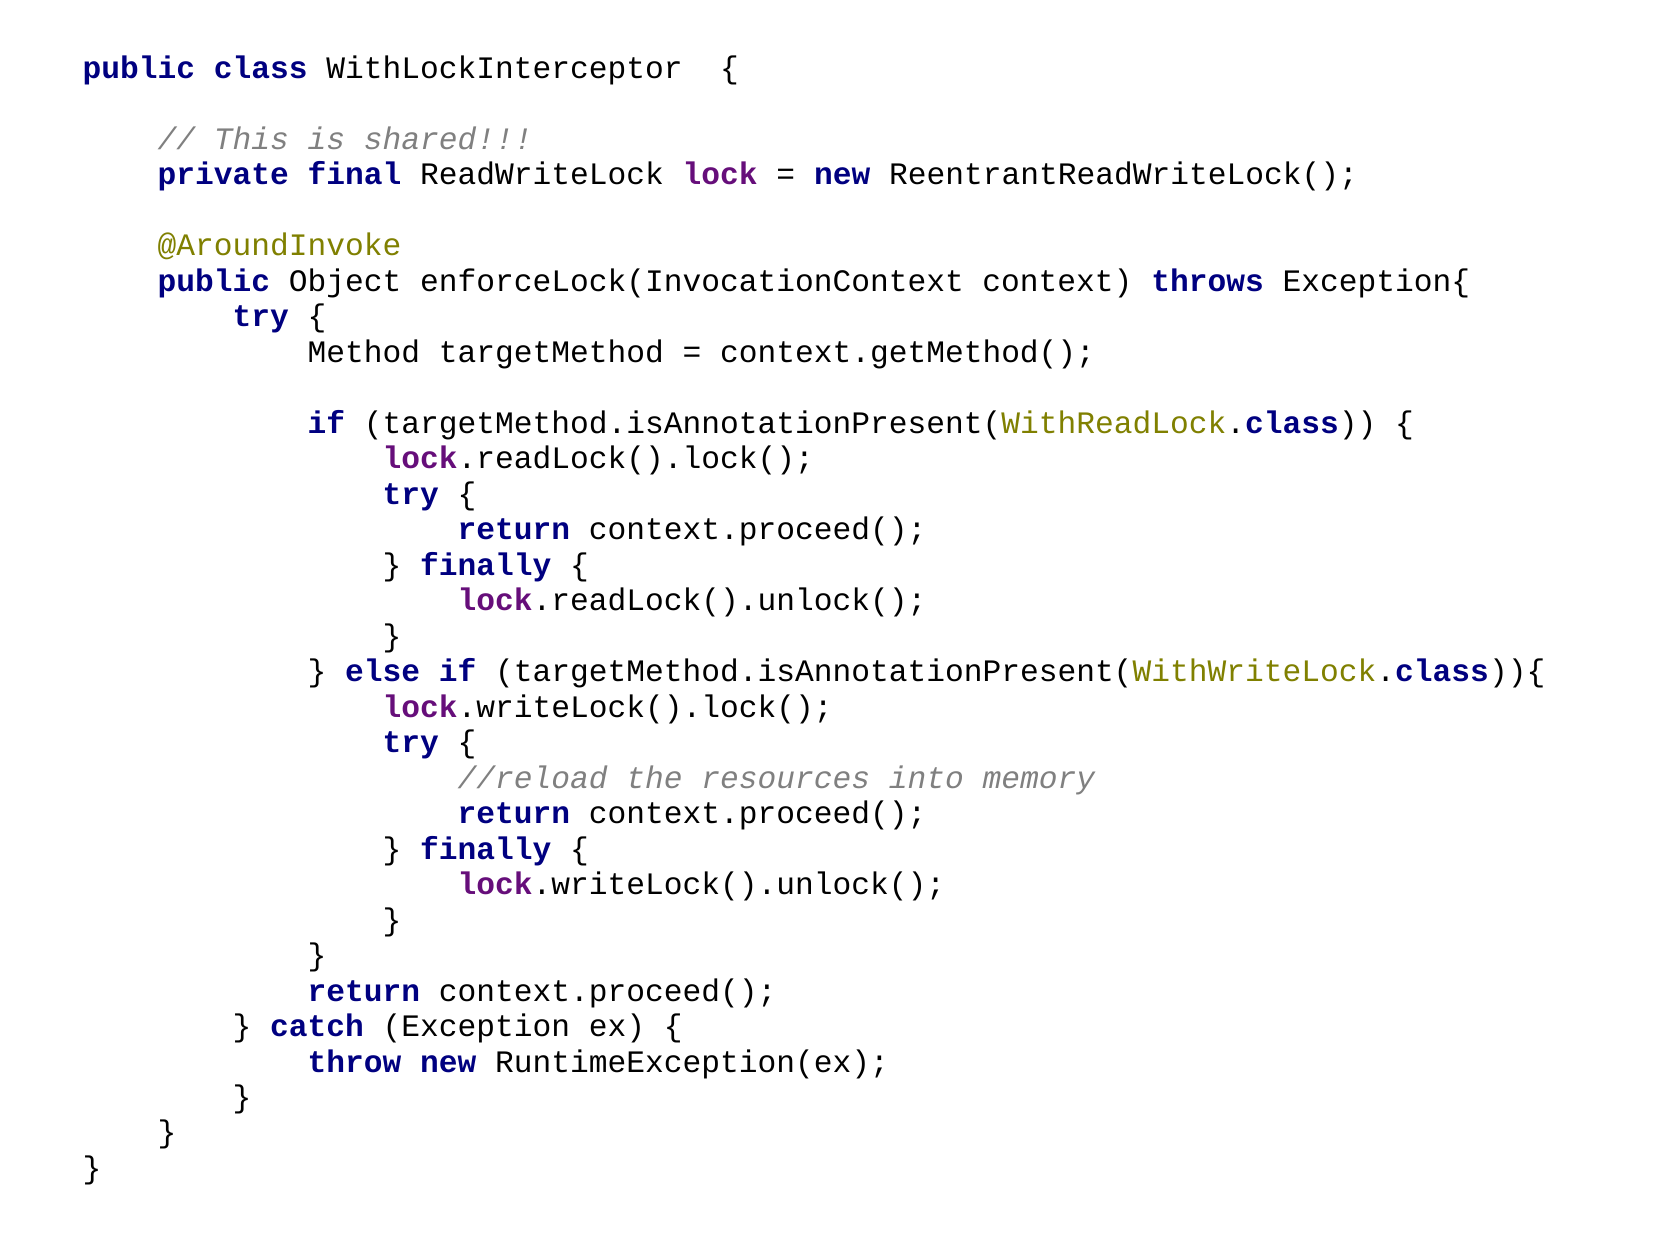

# public class WithLockInterceptor { // This is shared!!!
 private final ReadWriteLock lock = new ReentrantReadWriteLock();
 @AroundInvoke
 public Object enforceLock(InvocationContext context) throws Exception{
 try {
 Method targetMethod = context.getMethod();
 if (targetMethod.isAnnotationPresent(WithReadLock.class)) {
 lock.readLock().lock();
 try {
 return context.proceed();
 } finally {
 lock.readLock().unlock();
 }
 } else if (targetMethod.isAnnotationPresent(WithWriteLock.class)){
 lock.writeLock().lock();
 try {
 //reload the resources into memory
 return context.proceed();
 } finally {
 lock.writeLock().unlock();
 }
 }
 return context.proceed();
 } catch (Exception ex) {
 throw new RuntimeException(ex);
 }
 }
}